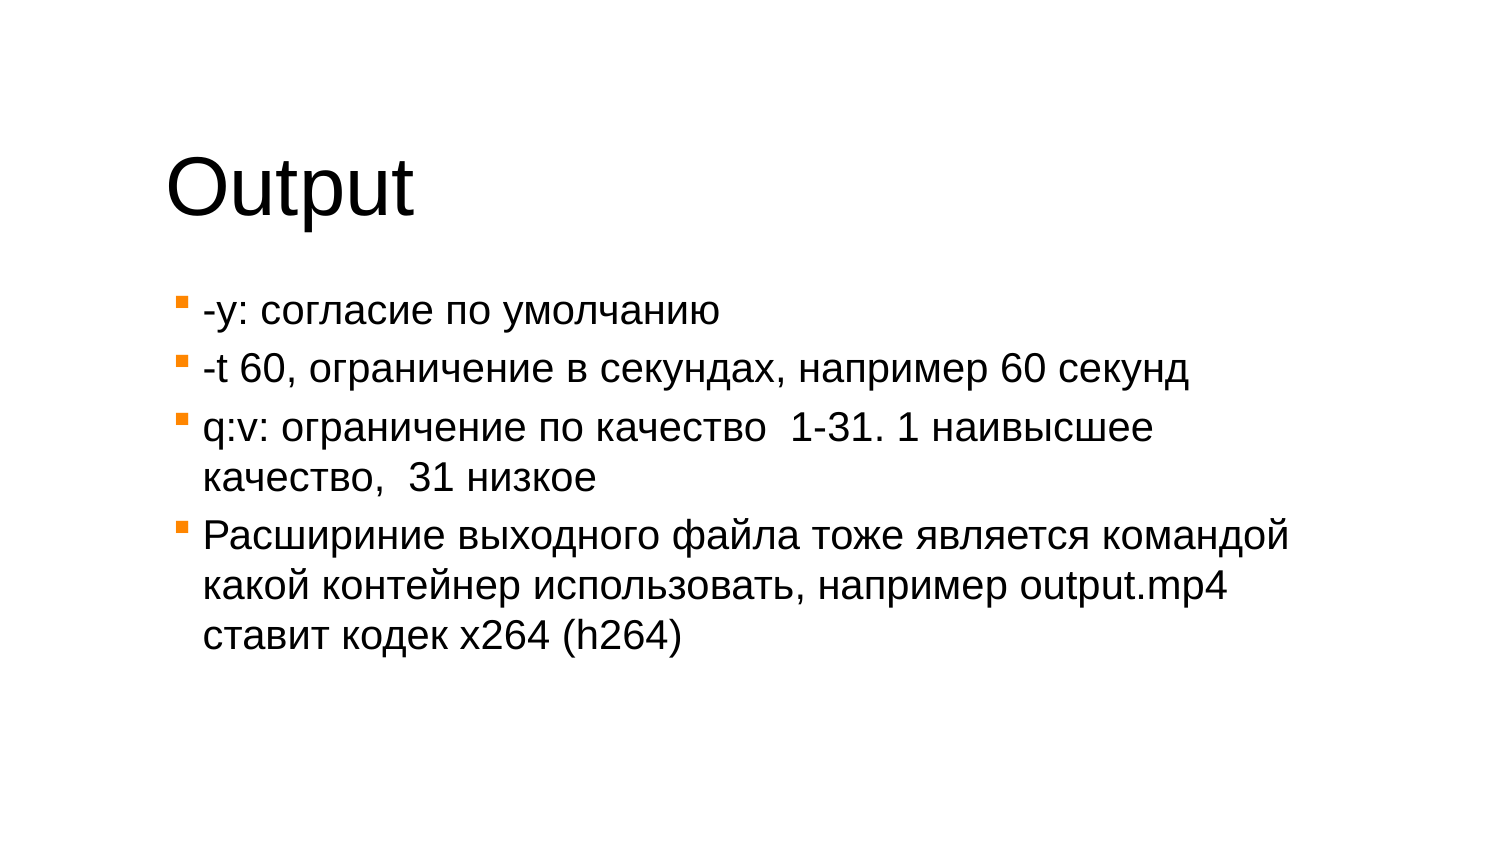

Output
# -y: согласие по умолчанию
-t 60, ограничение в секундах, например 60 секунд
q:v: ограничение по качество 1-31. 1 наивысшее качество, 31 низкое
Расшириние выходного файла тоже является командой какой контейнер использовать, например output.mp4 ставит кодек x264 (h264)